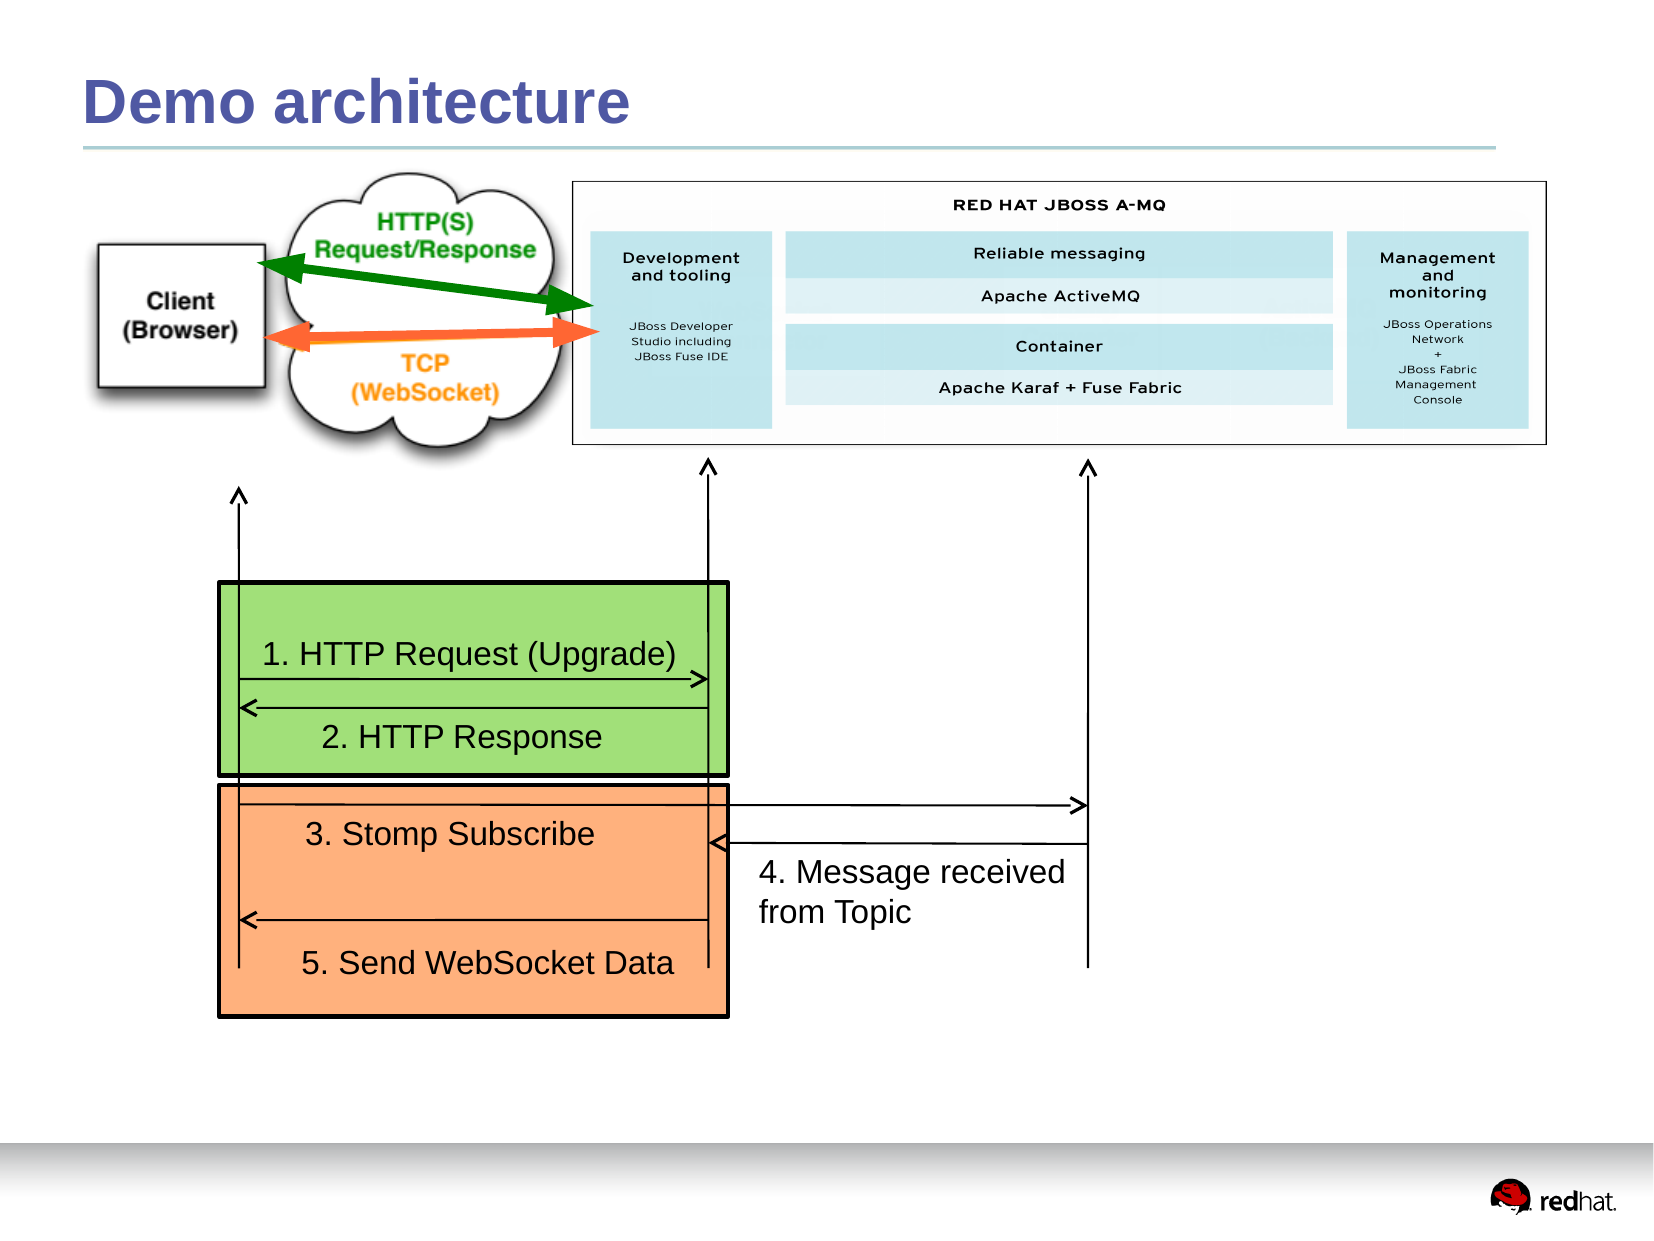

# Demo architecture
1. HTTP Request (Upgrade)
2. HTTP Response
3. Stomp Subscribe
4. Message received
from Topic
5. Send WebSocket Data